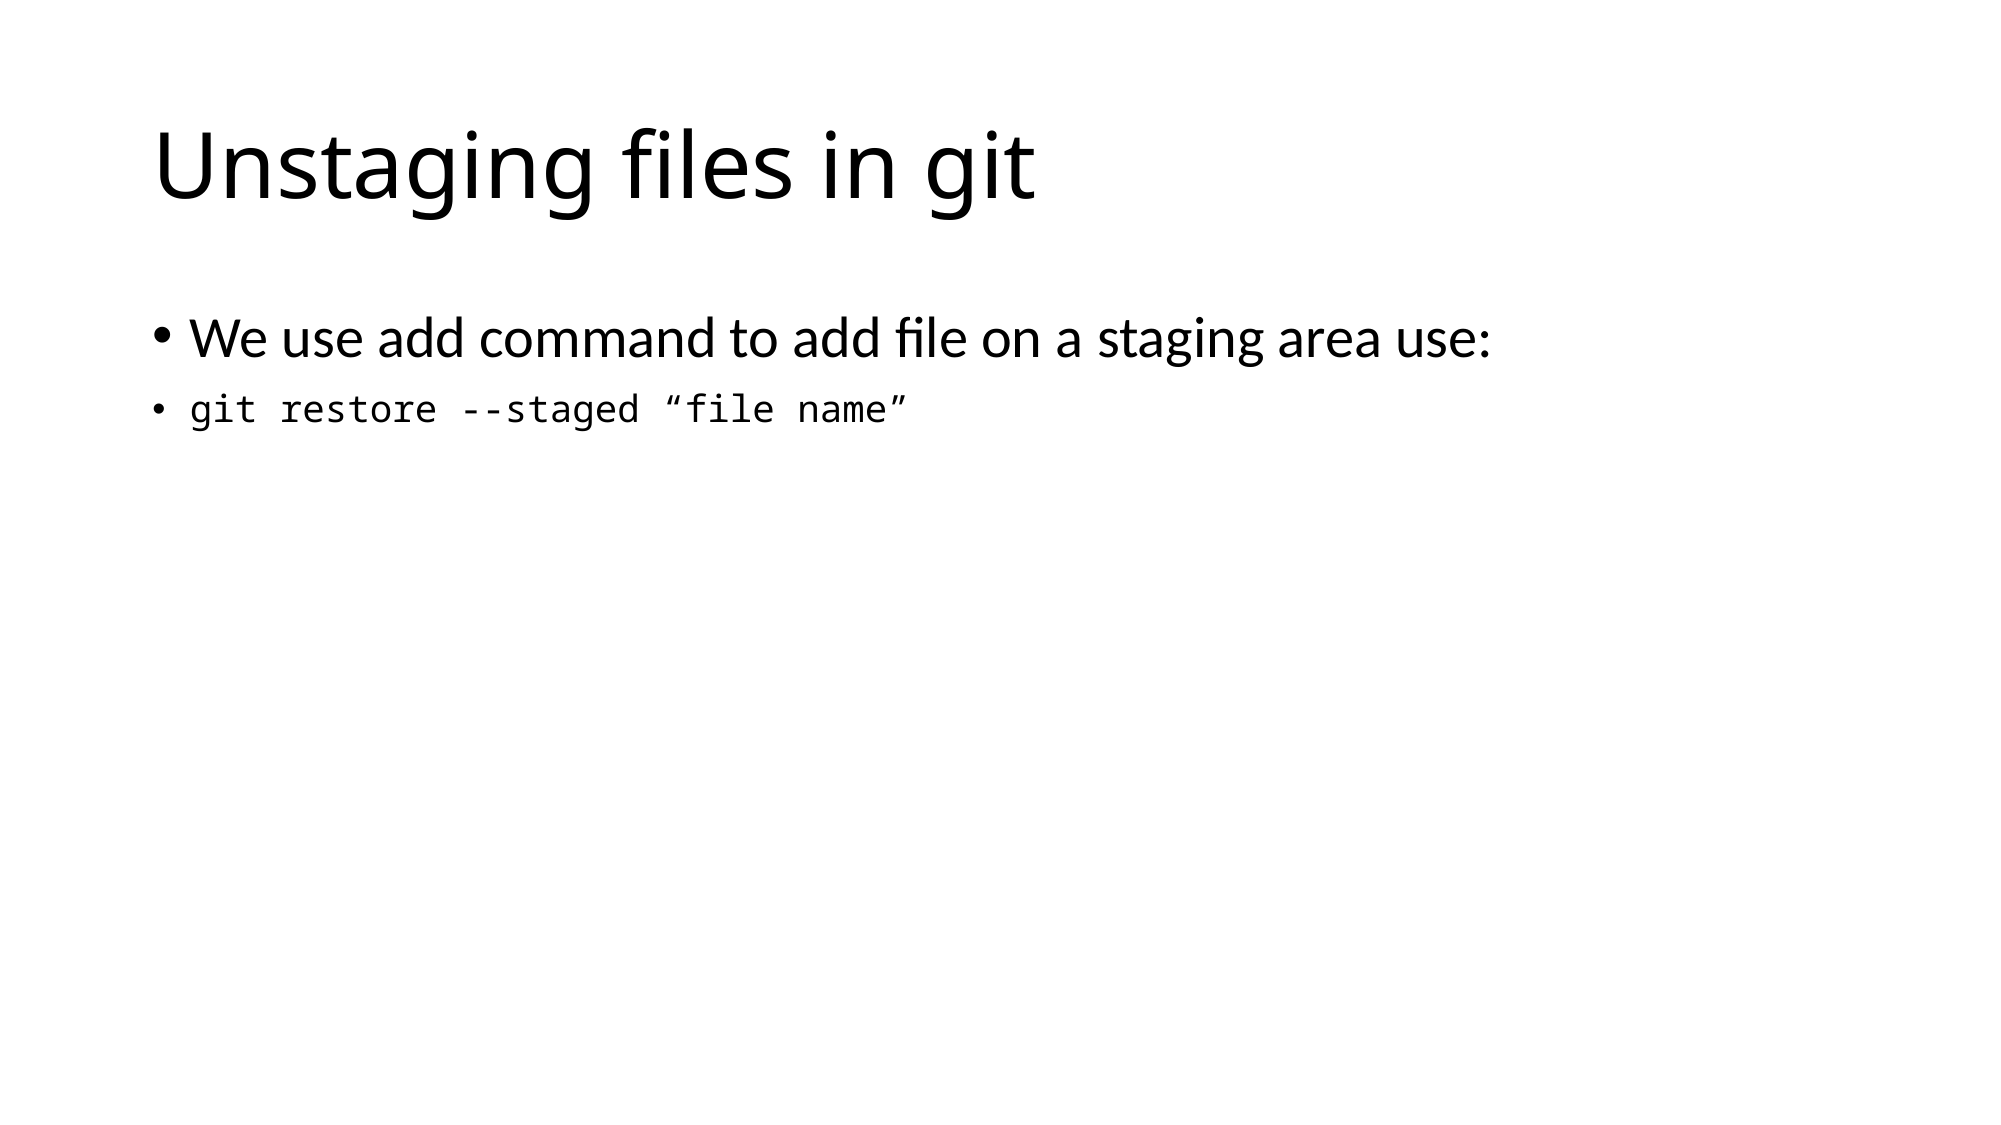

# Unstaging files in git
We use add command to add file on a staging area use:
git restore --staged “file name”